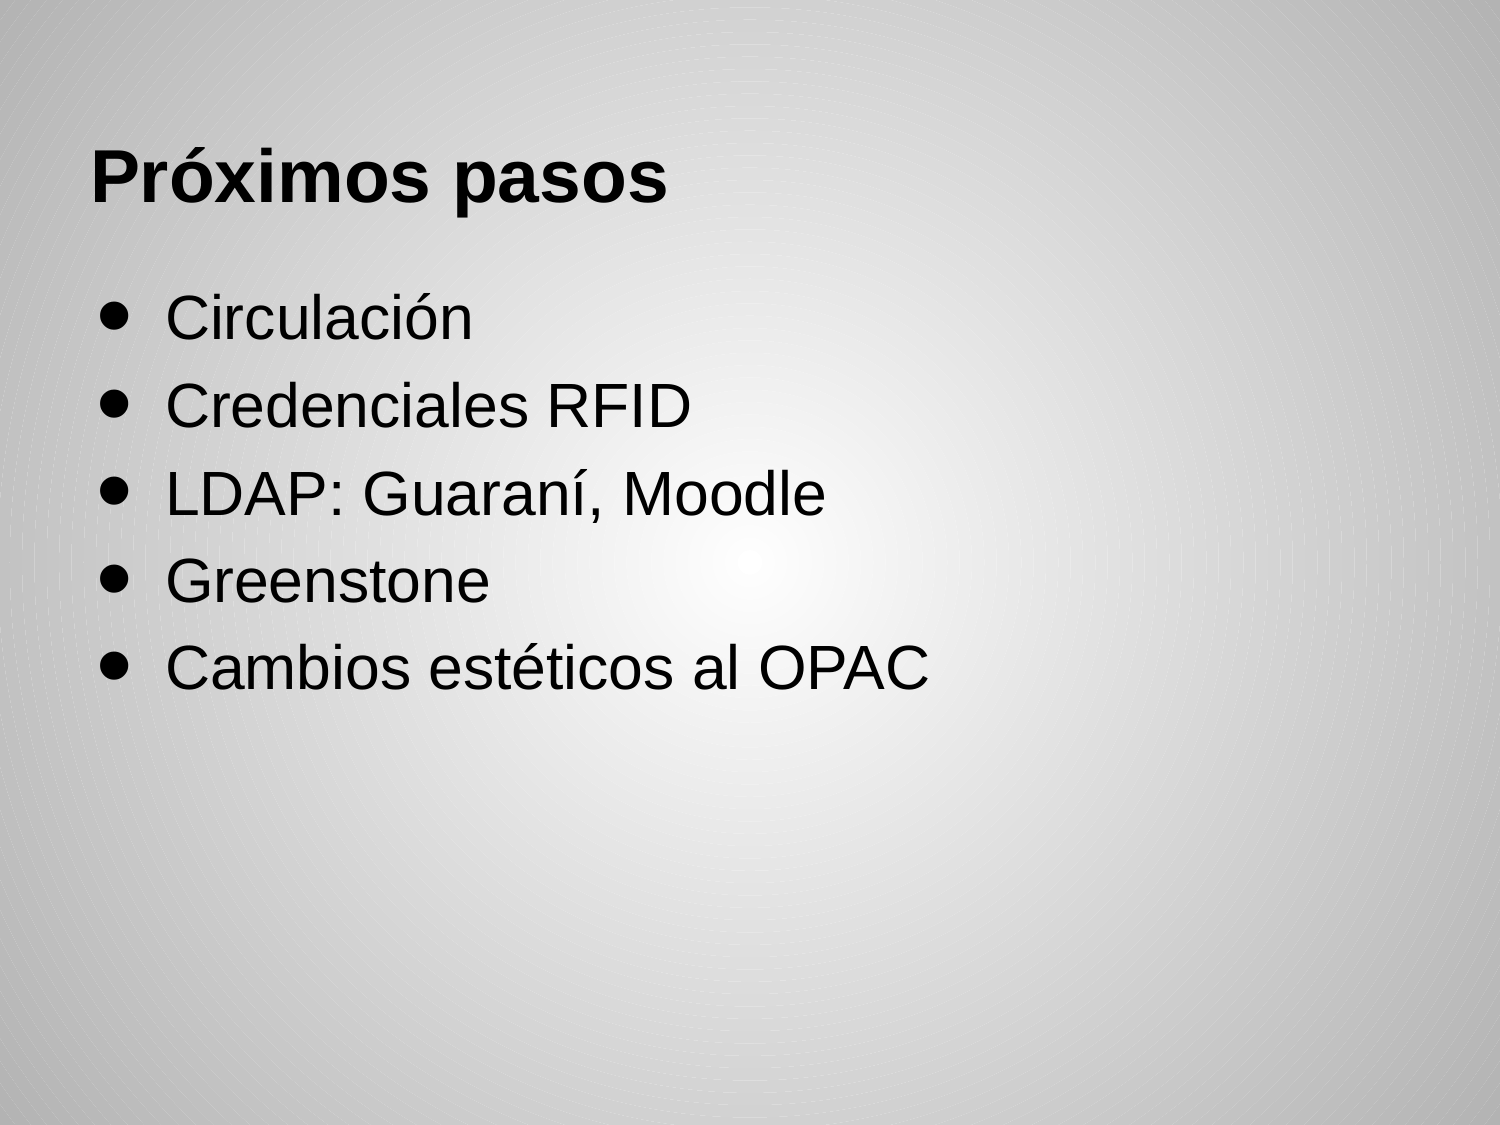

# Próximos pasos
Circulación
Credenciales RFID
LDAP: Guaraní, Moodle
Greenstone
Cambios estéticos al OPAC